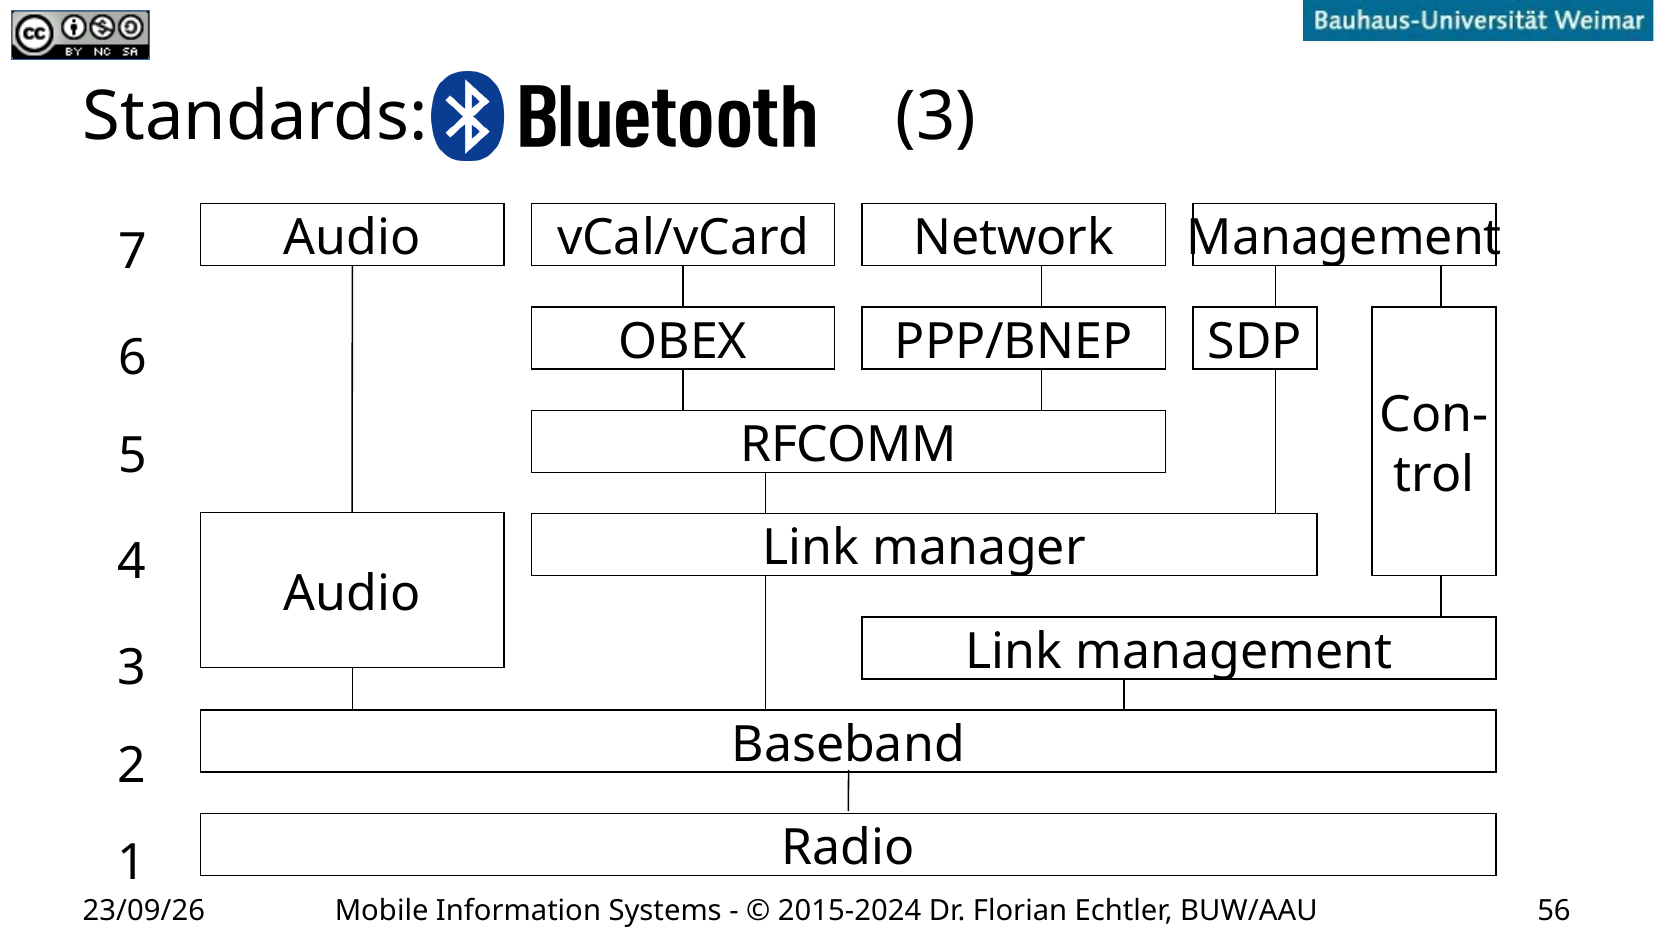

# Standards: (3)
Audio
vCal/vCard
Network
Management
7
OBEX
PPP/BNEP
SDP
Con-
trol
6
RFCOMM
5
Audio
Link manager
4
Link management
3
Baseband
2
Radio
1
Mobile Information Systems - © 2015-2024 Dr. Florian Echtler, BUW/AAU
56